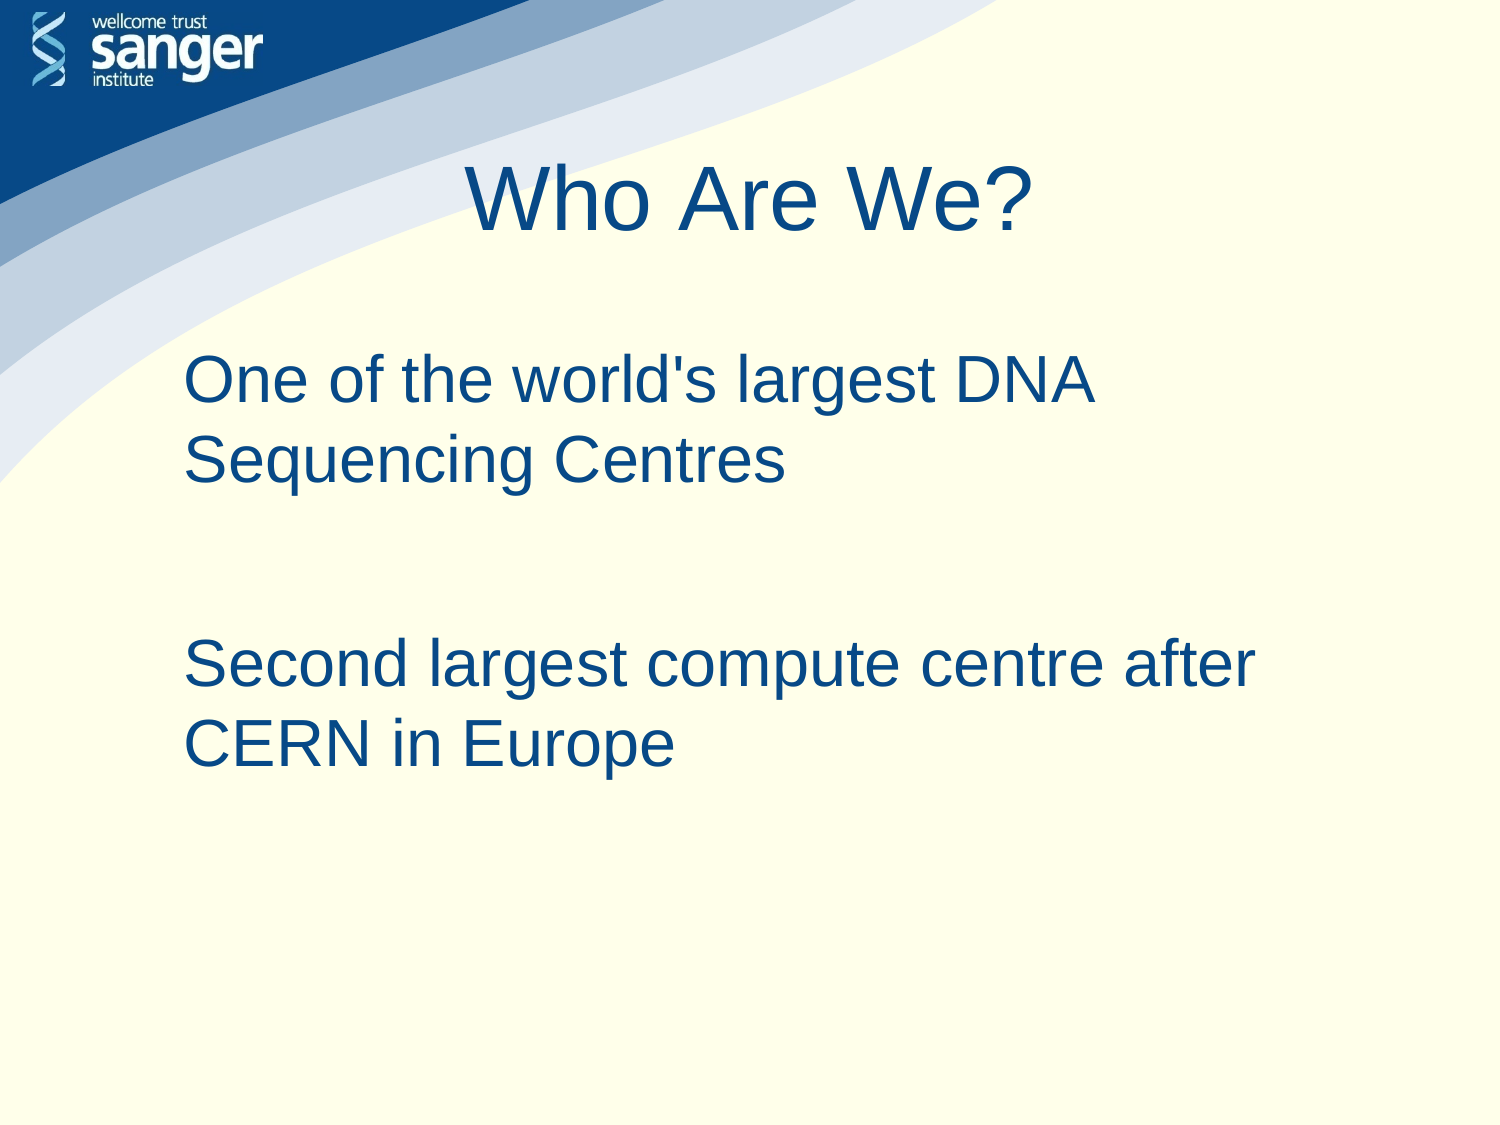

# Who Are We?
One of the world's largest DNA Sequencing Centres
Second largest compute centre after CERN in Europe